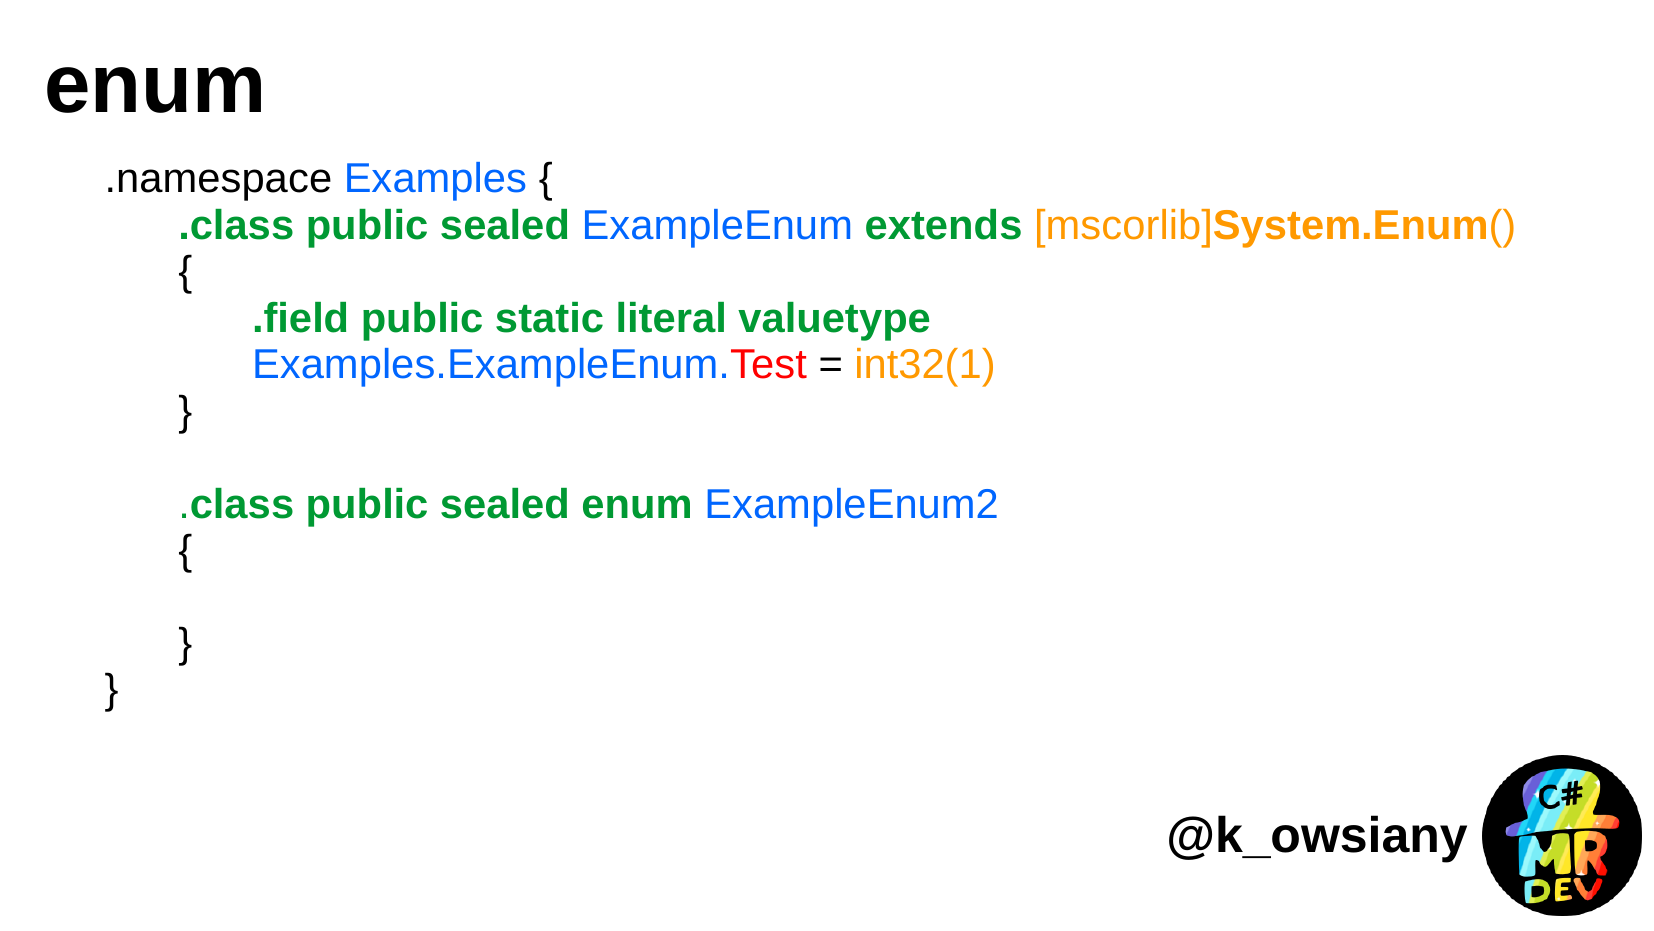

enum
.namespace Examples {
	.class public sealed ExampleEnum extends [mscorlib]System.Enum()
	{
		.field public static literal valuetype
		Examples.ExampleEnum.Test = int32(1)
	}
	.class public sealed enum ExampleEnum2
	{
	}
}